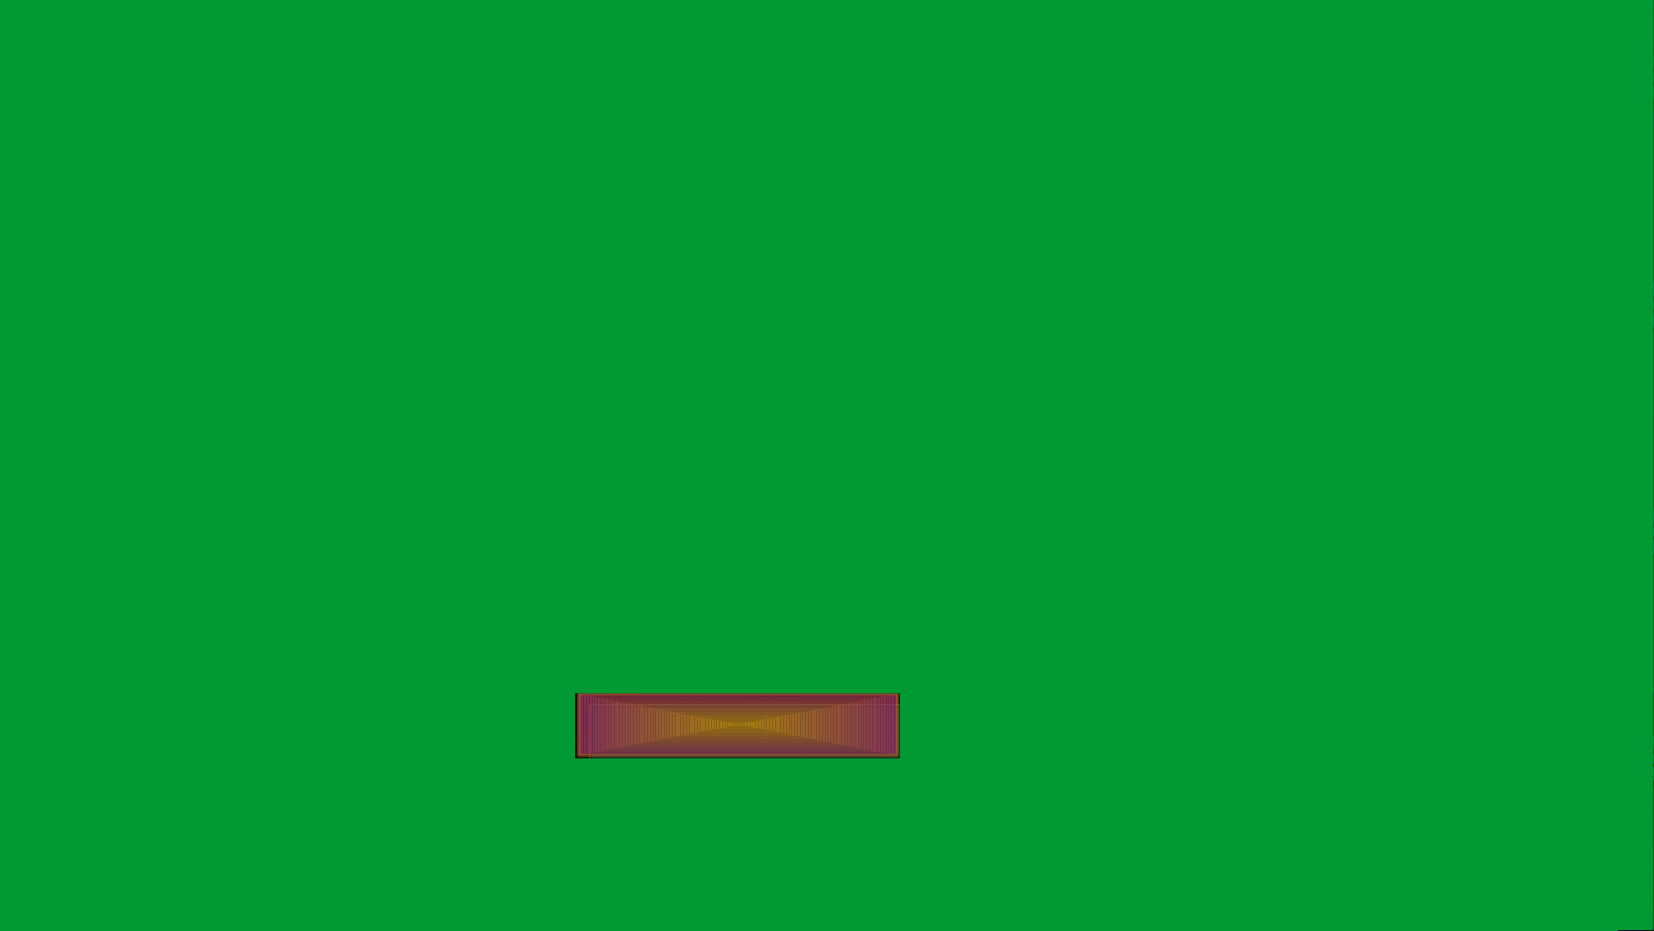

# Selection of Phonemes
Selection of Phonemes
	sustain-ɑ			sustain-j			release-m
	sustain-e			sustain-m			release-n
	sustain-i			sustain-n			release-ŋ
	sustain-o			sustain-ŋ			release-k
	sustain-u			sustain-r			release-p
	sustain-y			sustain-h			release-t
	sustain-æ			sustain-s			release-d
	sustain-ø
	sustain-l			glottal noise
	sustain-ʋ
	sustain-ɑ			sustain-j			release-m
	sustain-e			sustain-m			release-n
	sustain-i			sustain-n			release-ŋ
	sustain-o			sustain-ŋ			release-k
	sustain-u			sustain-r			release-p
	sustain-y			sustain-h			release-t
	sustain-æ			sustain-s			release-d
	sustain-ø
	sustain-l
	sustain-ʋ